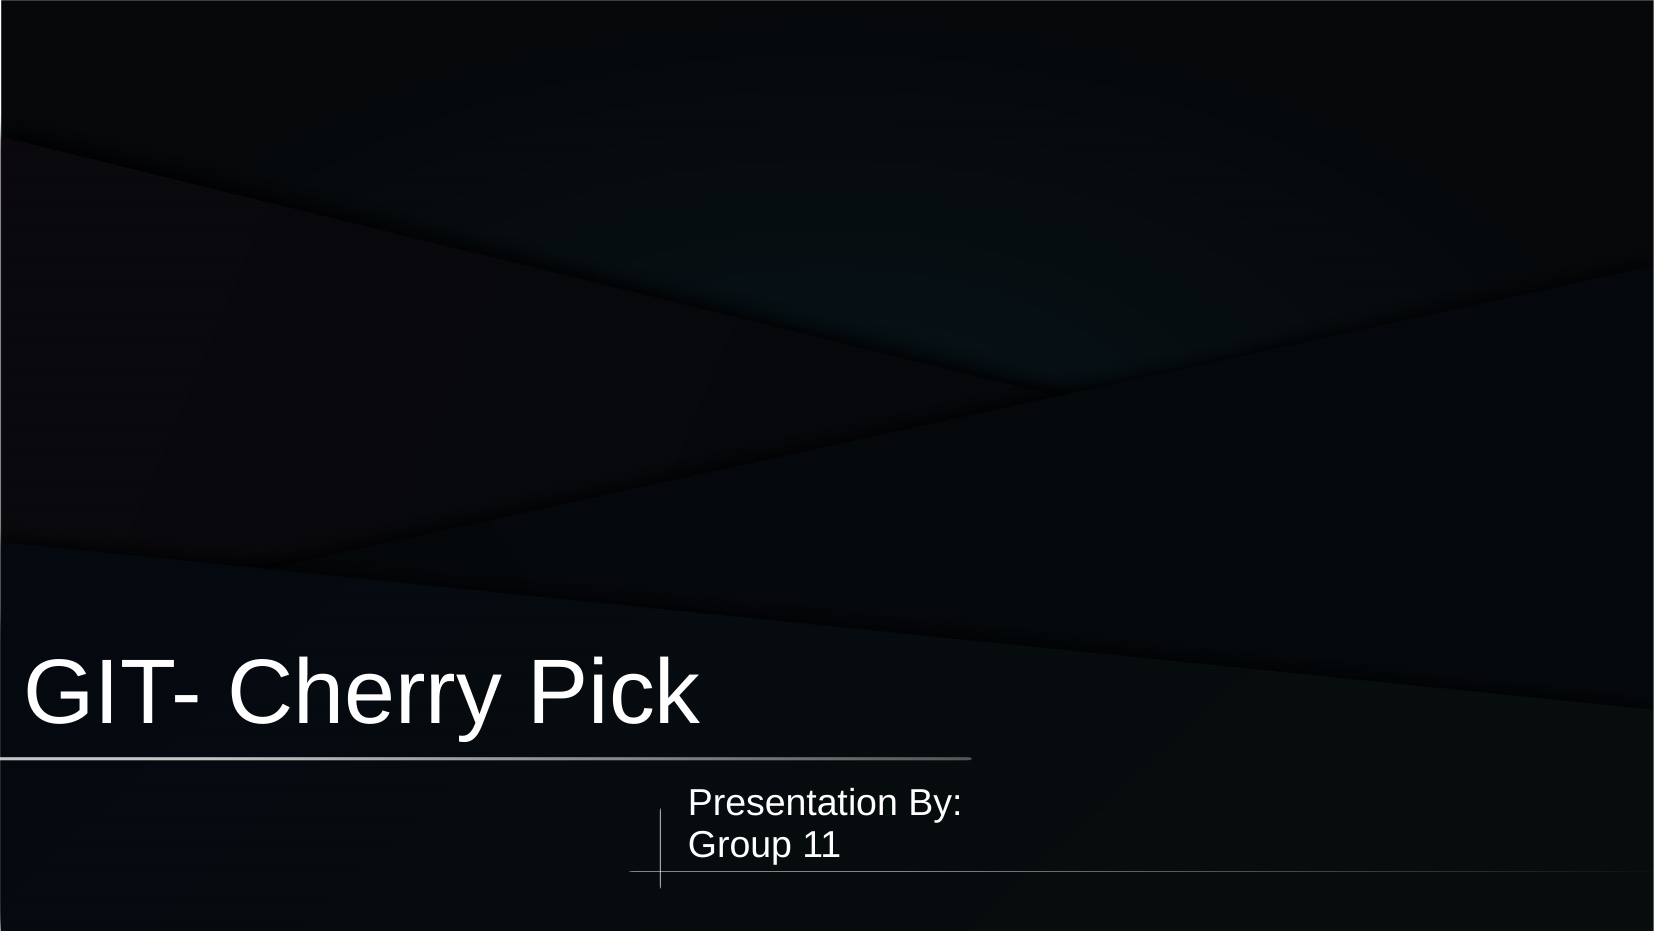

# GIT- Cherry Pick
Presentation By:
Group 11